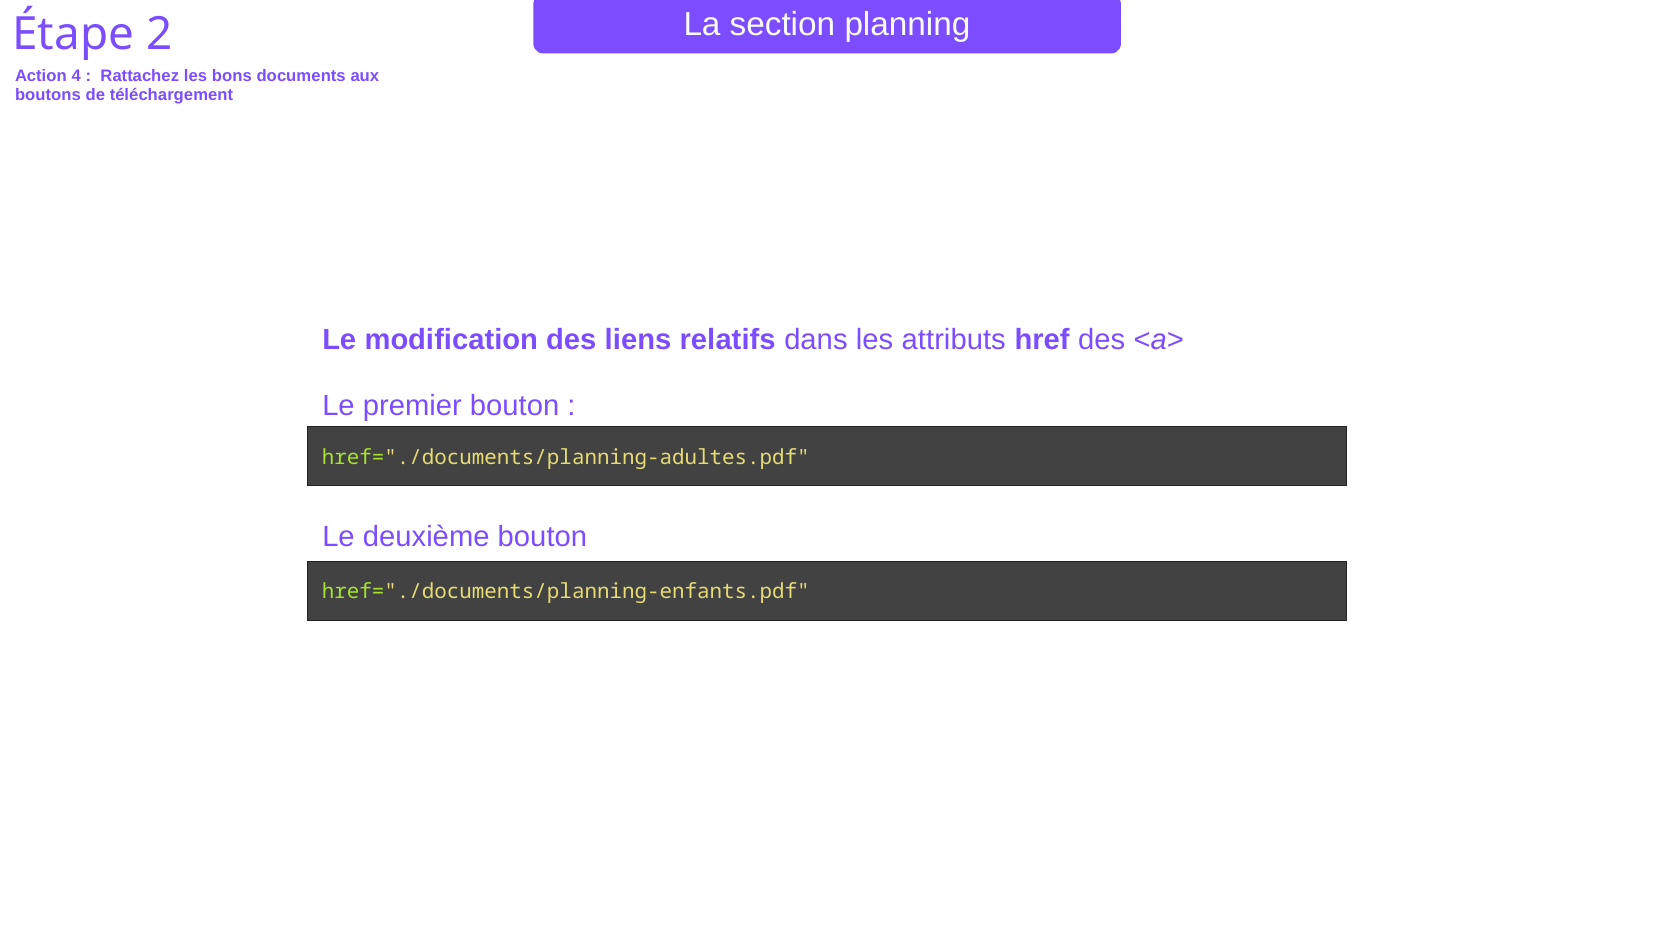

La section planning
# Étape 2
Action 4 : Rattachez les bons documents aux boutons de téléchargement
Le modification des liens relatifs dans les attributs href des <a>
Le premier bouton :
Le deuxième bouton
href="./documents/planning-adultes.pdf"
href="./documents/planning-enfants.pdf"